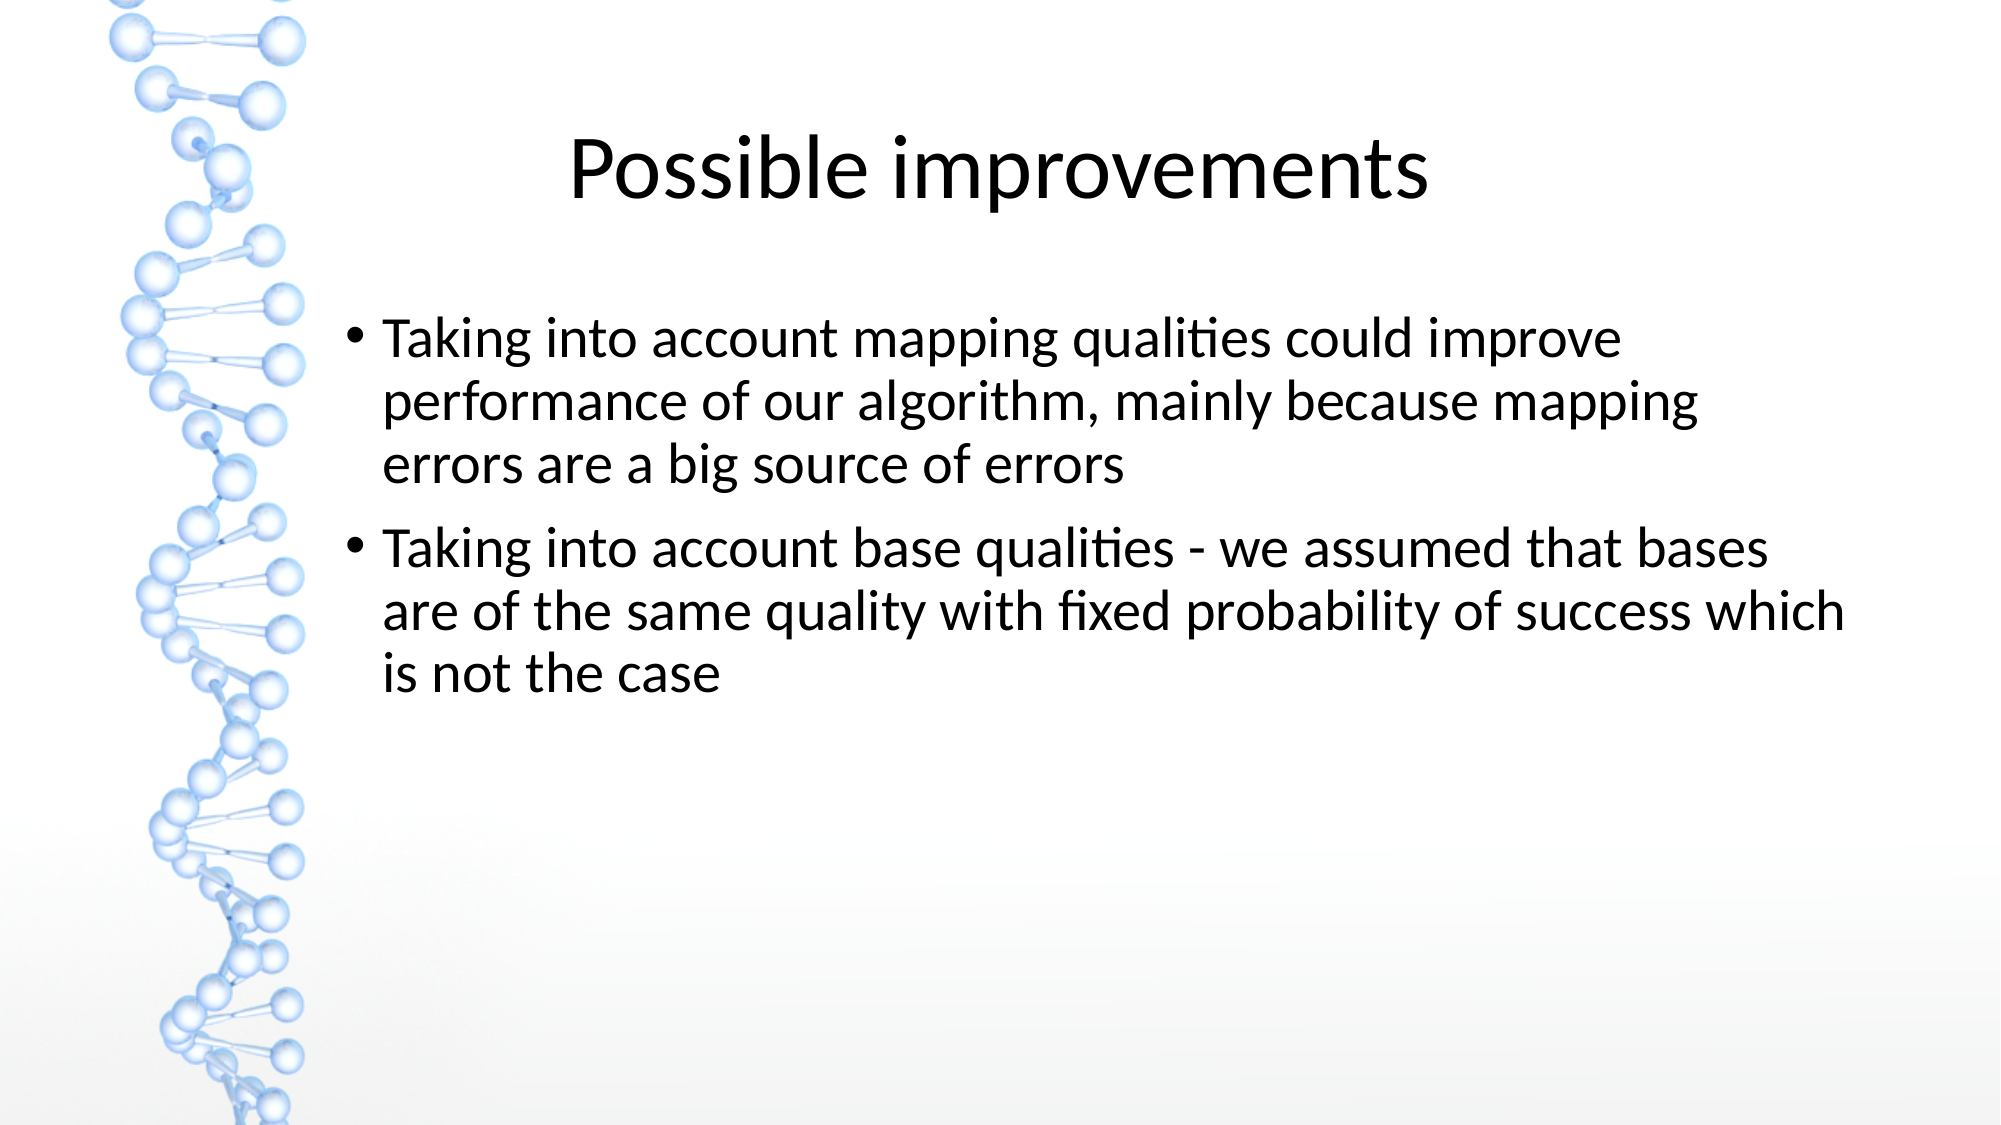

# Possible improvements
Taking into account mapping qualities could improve performance of our algorithm, mainly because mapping errors are a big source of errors
Taking into account base qualities - we assumed that bases are of the same quality with fixed probability of success which is not the case